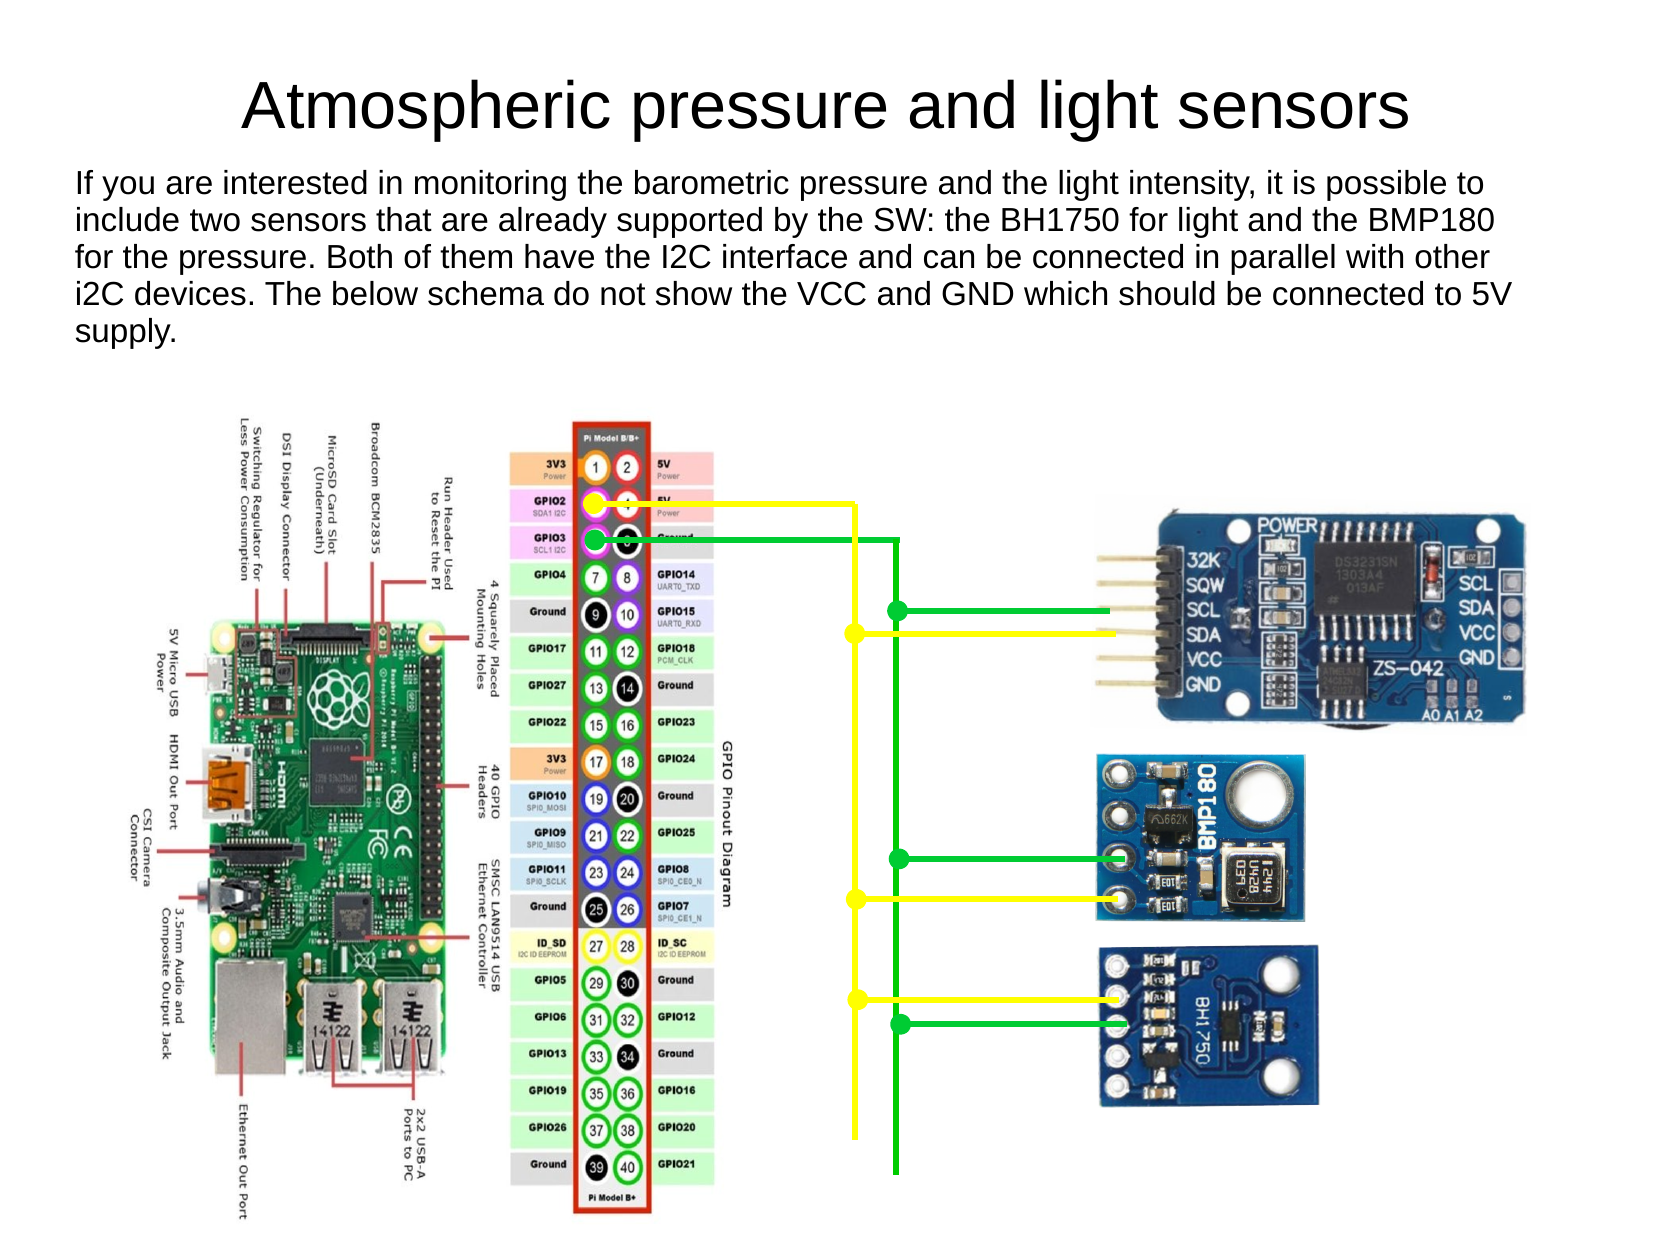

# Atmospheric pressure and light sensors
If you are interested in monitoring the barometric pressure and the light intensity, it is possible to include two sensors that are already supported by the SW: the BH1750 for light and the BMP180 for the pressure. Both of them have the I2C interface and can be connected in parallel with other i2C devices. The below schema do not show the VCC and GND which should be connected to 5V supply.